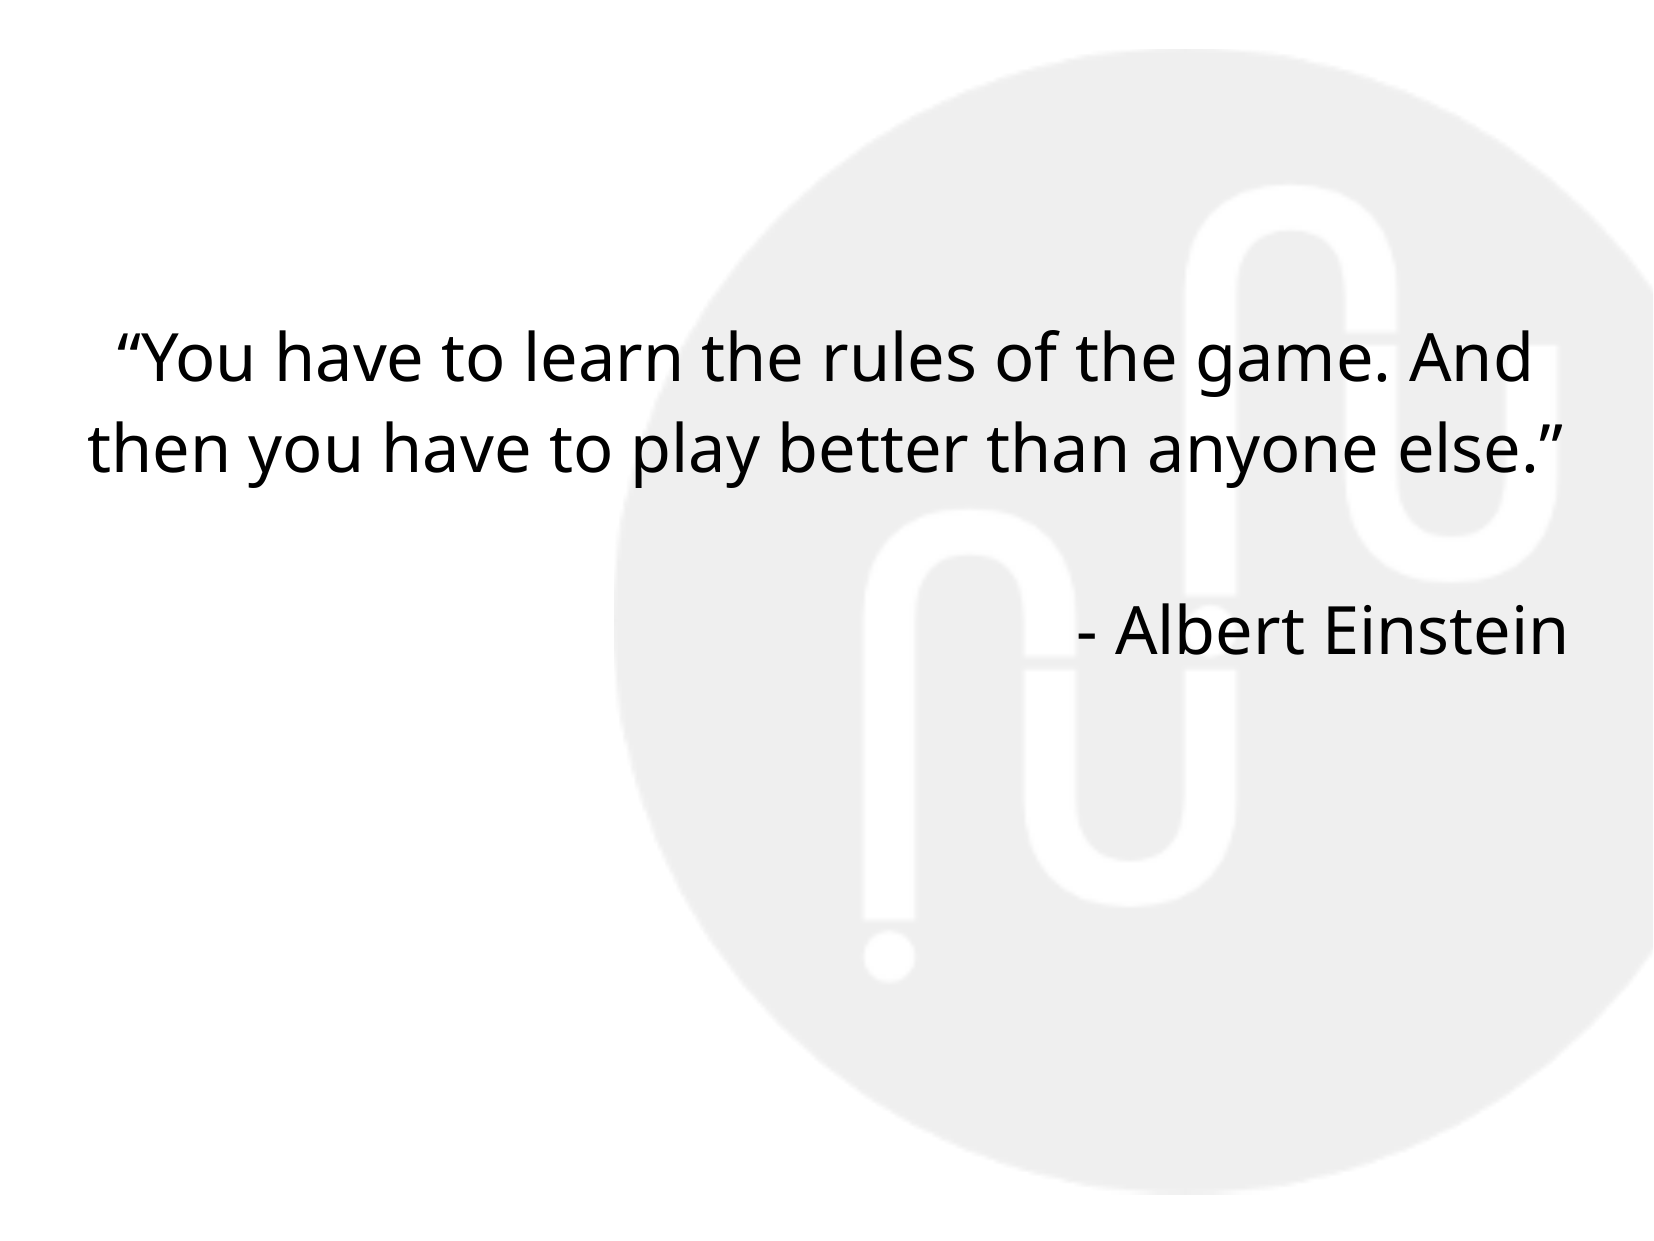

# “You have to learn the rules of the game. And then you have to play better than anyone else.”
- Albert Einstein